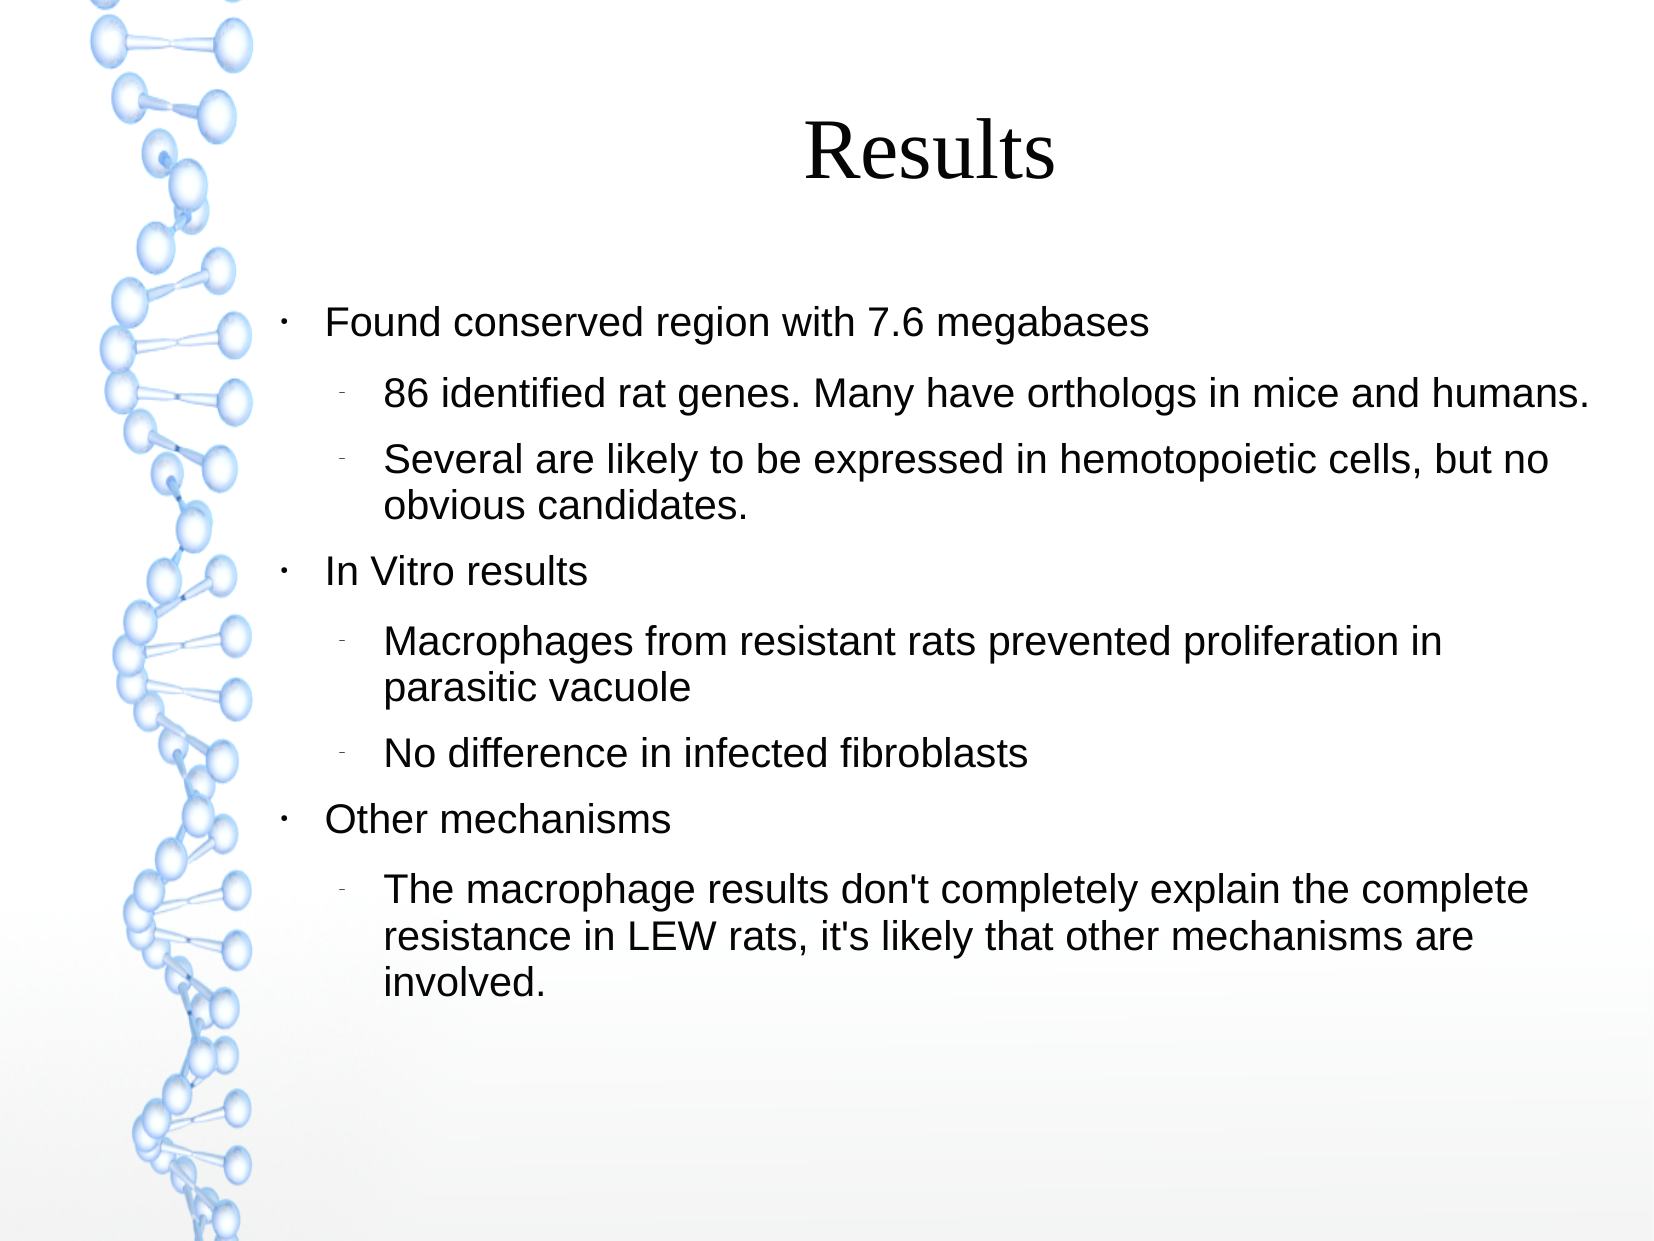

# Results
Found conserved region with 7.6 megabases
86 identified rat genes. Many have orthologs in mice and humans.
Several are likely to be expressed in hemotopoietic cells, but no obvious candidates.
In Vitro results
Macrophages from resistant rats prevented proliferation in parasitic vacuole
No difference in infected fibroblasts
Other mechanisms
The macrophage results don't completely explain the complete resistance in LEW rats, it's likely that other mechanisms are involved.